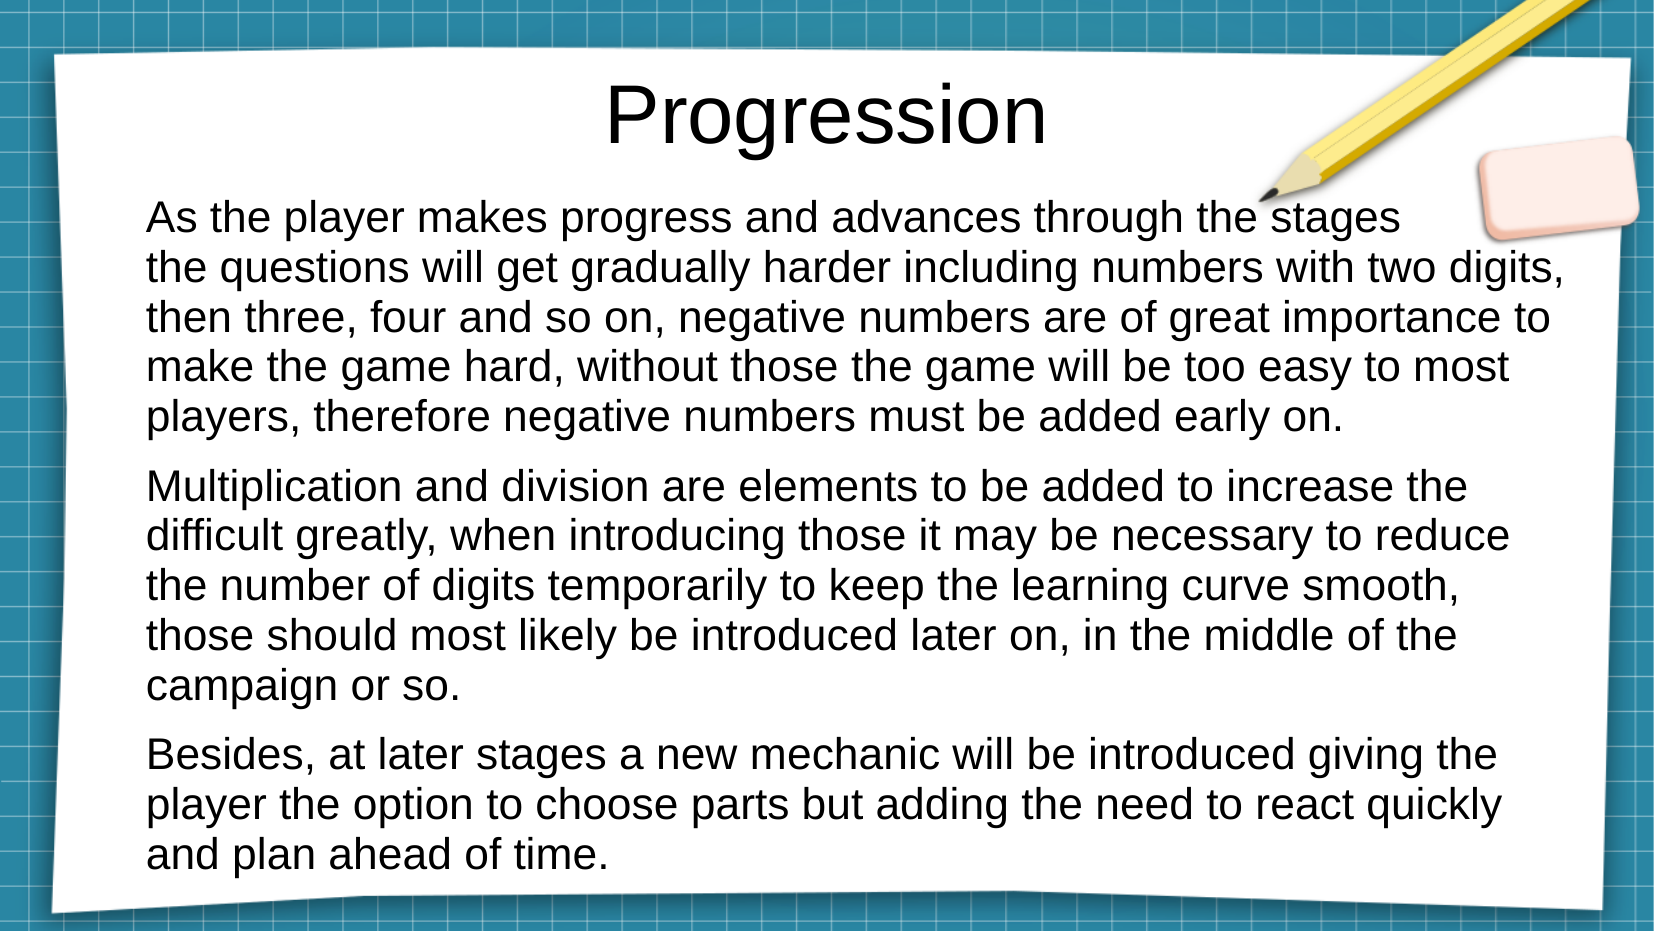

# Progression
As the player makes progress and advances through the stages the questions will get gradually harder including numbers with two digits, then three, four and so on, negative numbers are of great importance to make the game hard, without those the game will be too easy to most players, therefore negative numbers must be added early on.
Multiplication and division are elements to be added to increase the difficult greatly, when introducing those it may be necessary to reduce the number of digits temporarily to keep the learning curve smooth, those should most likely be introduced later on, in the middle of the campaign or so.
Besides, at later stages a new mechanic will be introduced giving the player the option to choose parts but adding the need to react quickly and plan ahead of time.